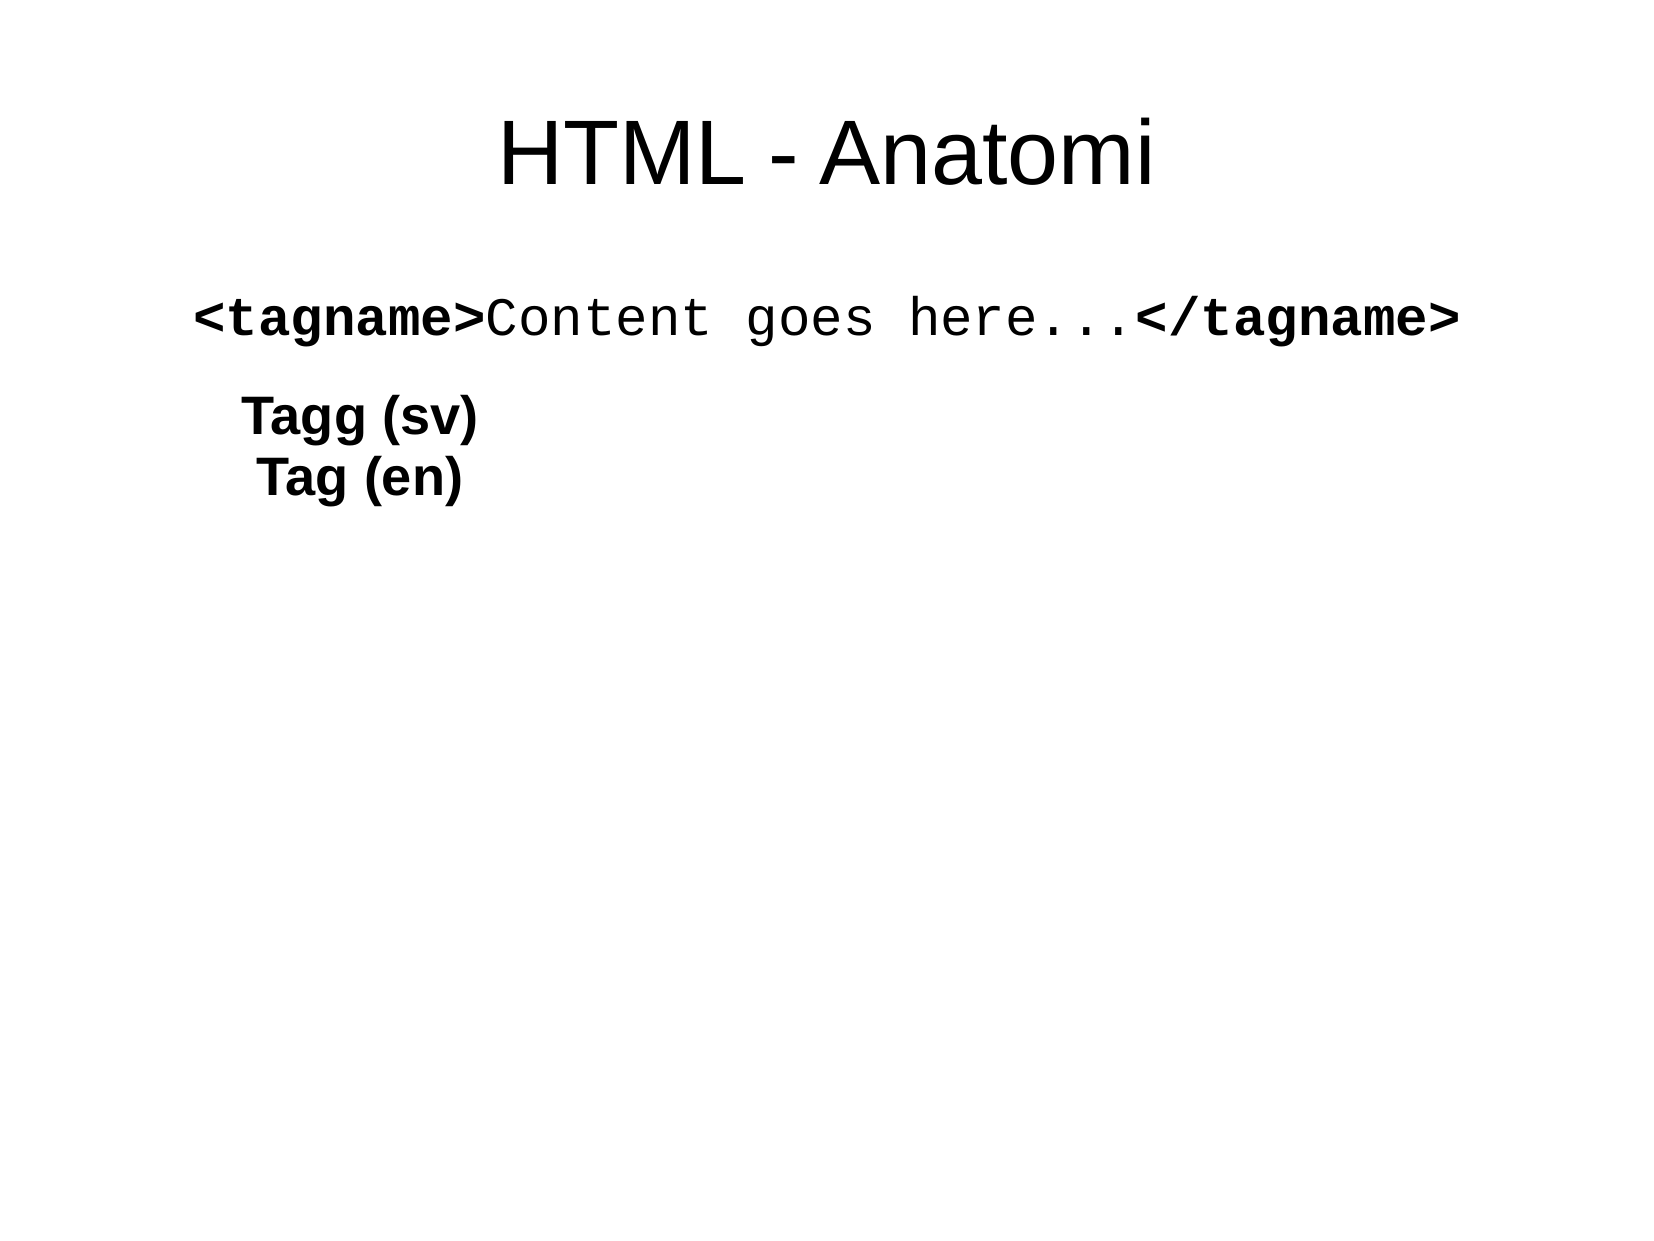

# HTML - Anatomi
<tagname>Content goes here...</tagname>
Tagg (sv)
Tag (en)